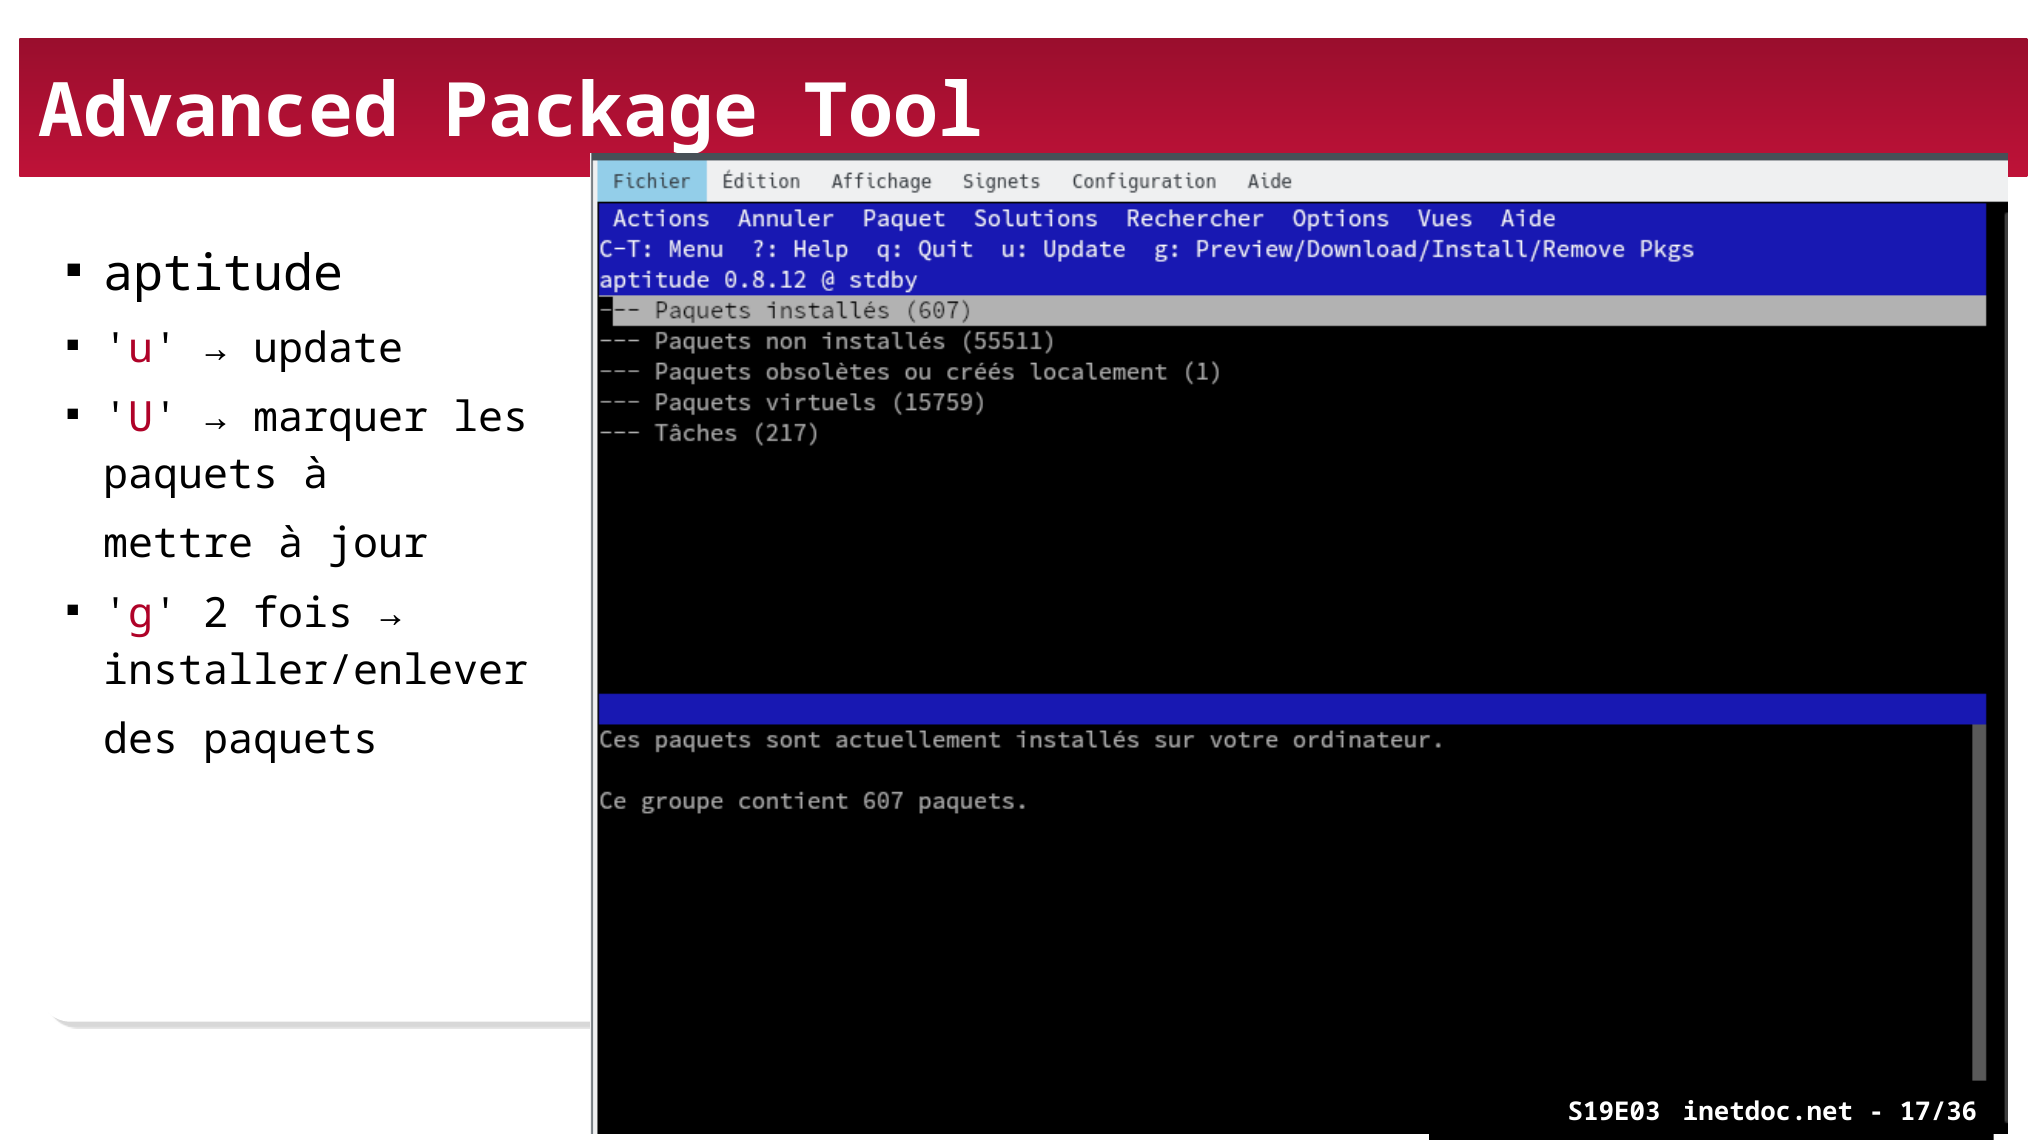

Advanced Package Tool
aptitude
'u' → update
'U' → marquer les paquets à
mettre à jour
'g' 2 fois → installer/enlever
des paquets
S19E03	inetdoc.net - /36